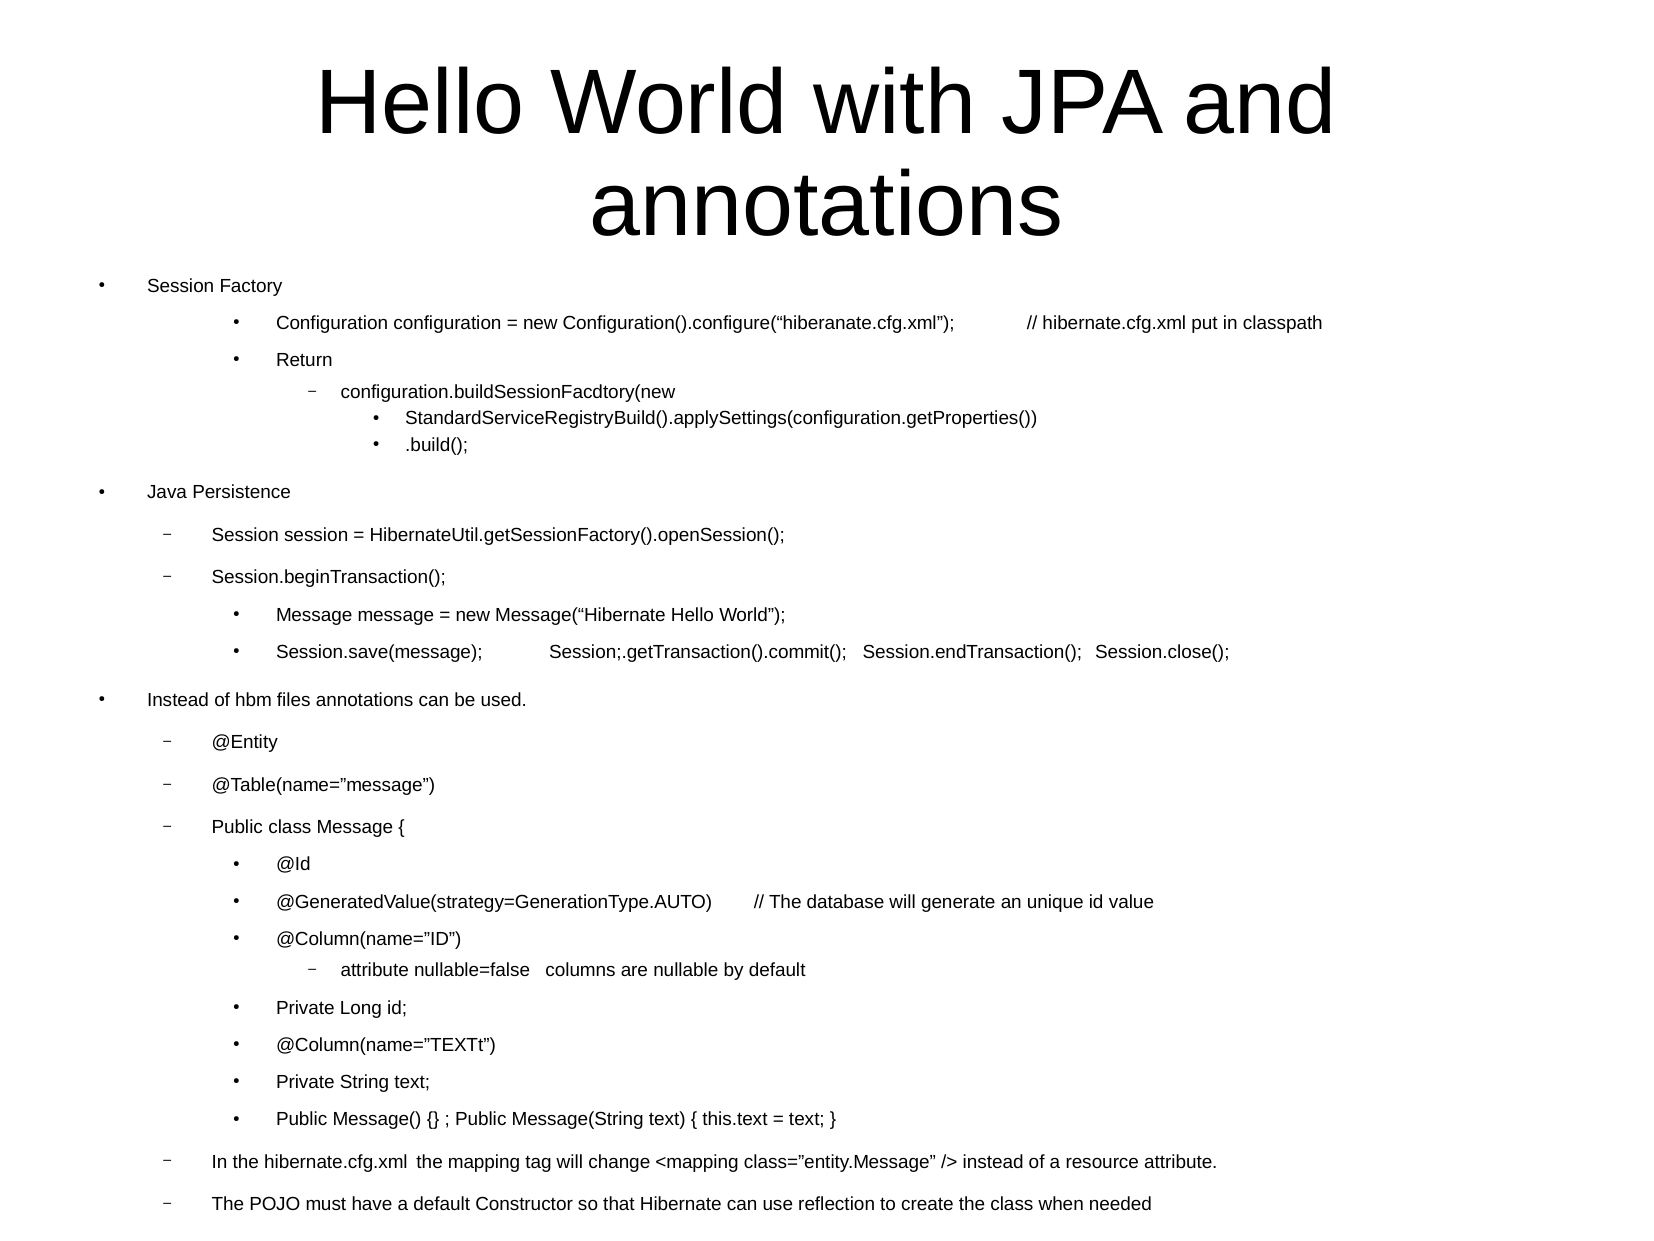

# Hello World with JPA and annotations
Session Factory
Configuration configuration = new Configuration().configure(“hiberanate.cfg.xml”);		// hibernate.cfg.xml put in classpath
Return
configuration.buildSessionFacdtory(new
StandardServiceRegistryBuild().applySettings(configuration.getProperties())
.build();
Java Persistence
Session session = HibernateUtil.getSessionFactory().openSession();
Session.beginTransaction();
Message message = new Message(“Hibernate Hello World”);
Session.save(message);	Session;.getTransaction().commit(); Session.endTransaction();	Session.close();
Instead of hbm files annotations can be used.
@Entity
@Table(name=”message”)
Public class Message {
@Id
@GeneratedValue(strategy=GenerationType.AUTO)		// The database will generate an unique id value
@Column(name=”ID”)
attribute nullable=false			columns are nullable by default
Private Long id;
@Column(name=”TEXTt”)
Private String text;
Public Message() {} ; Public Message(String text) { this.text = text; }
In the hibernate.cfg.xml	the mapping tag will change <mapping class=”entity.Message” /> instead of a resource attribute.
The POJO must have a default Constructor so that Hibernate can use reflection to create the class when needed